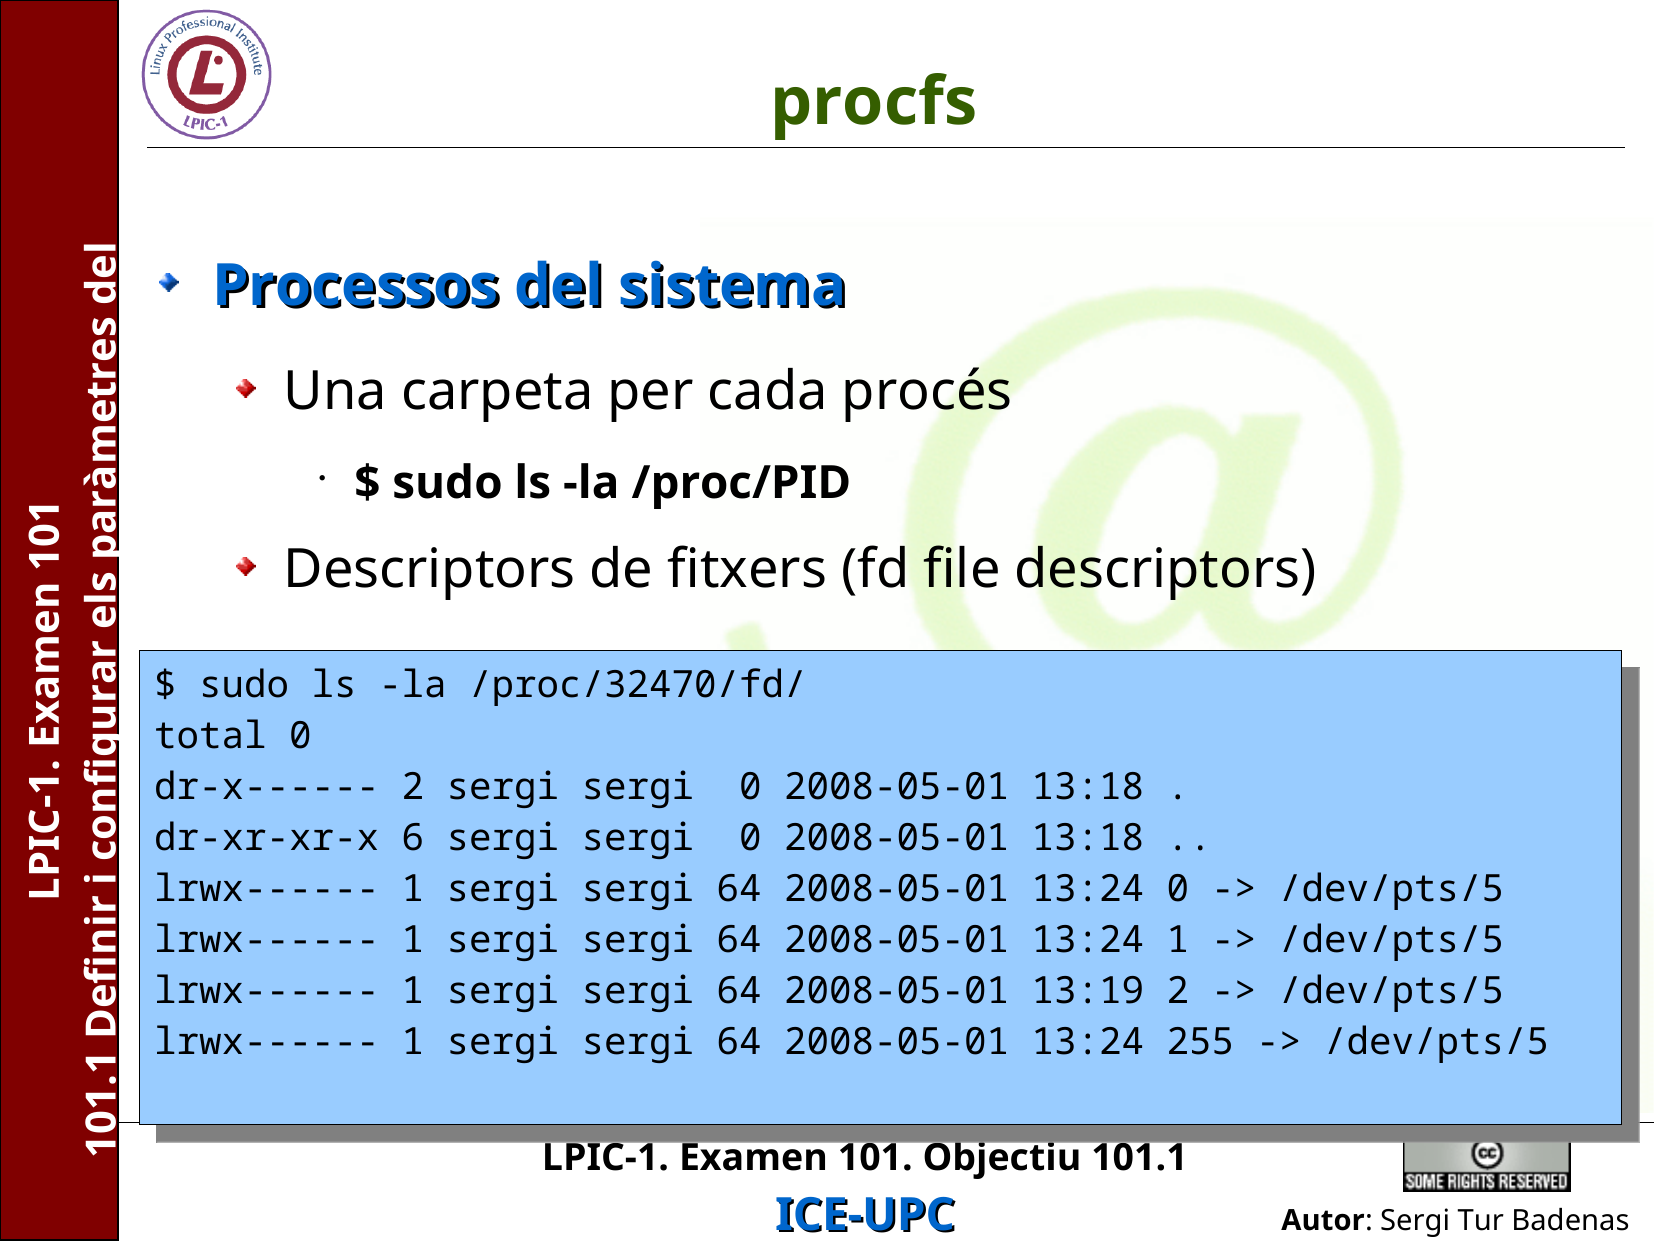

# procfs
Processos del sistema
Una carpeta per cada procés
$ sudo ls -la /proc/PID
Descriptors de fitxers (fd file descriptors)
$ sudo ls -la /proc/32470/fd/
total 0
dr-x------ 2 sergi sergi 0 2008-05-01 13:18 .
dr-xr-xr-x 6 sergi sergi 0 2008-05-01 13:18 ..
lrwx------ 1 sergi sergi 64 2008-05-01 13:24 0 -> /dev/pts/5
lrwx------ 1 sergi sergi 64 2008-05-01 13:24 1 -> /dev/pts/5
lrwx------ 1 sergi sergi 64 2008-05-01 13:19 2 -> /dev/pts/5
lrwx------ 1 sergi sergi 64 2008-05-01 13:24 255 -> /dev/pts/5